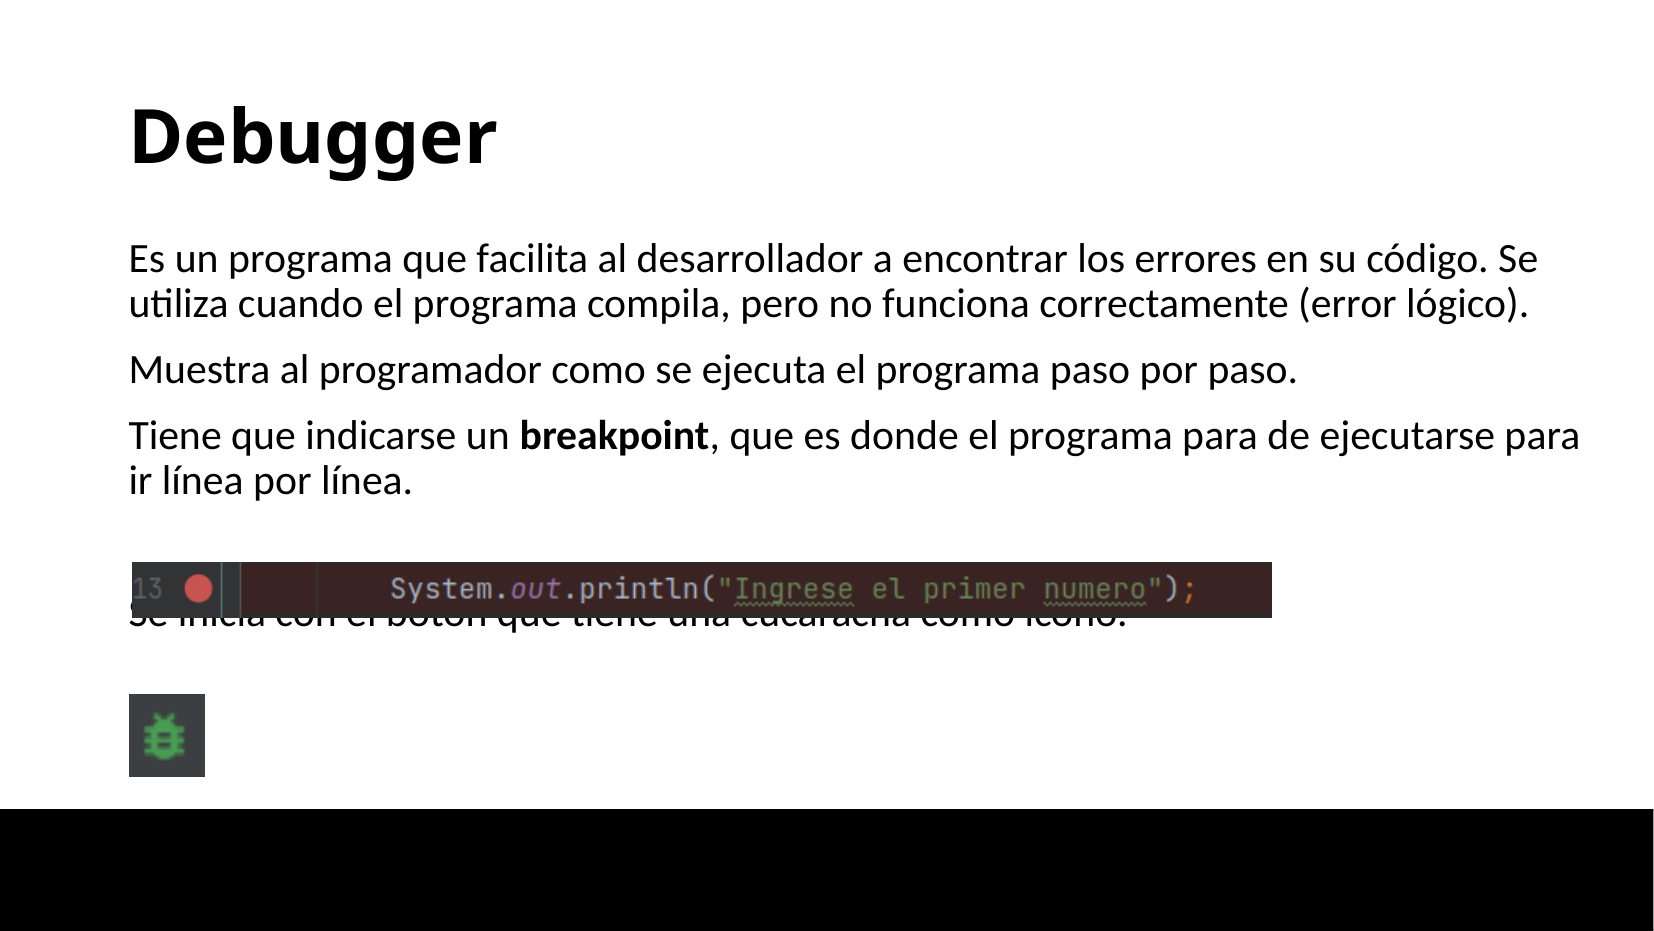

# Debugger
Es un programa que facilita al desarrollador a encontrar los errores en su código. Se utiliza cuando el programa compila, pero no funciona correctamente (error lógico).
Muestra al programador como se ejecuta el programa paso por paso.
Tiene que indicarse un breakpoint, que es donde el programa para de ejecutarse para ir línea por línea.
Se inicia con el botón que tiene una cucaracha como ícono.